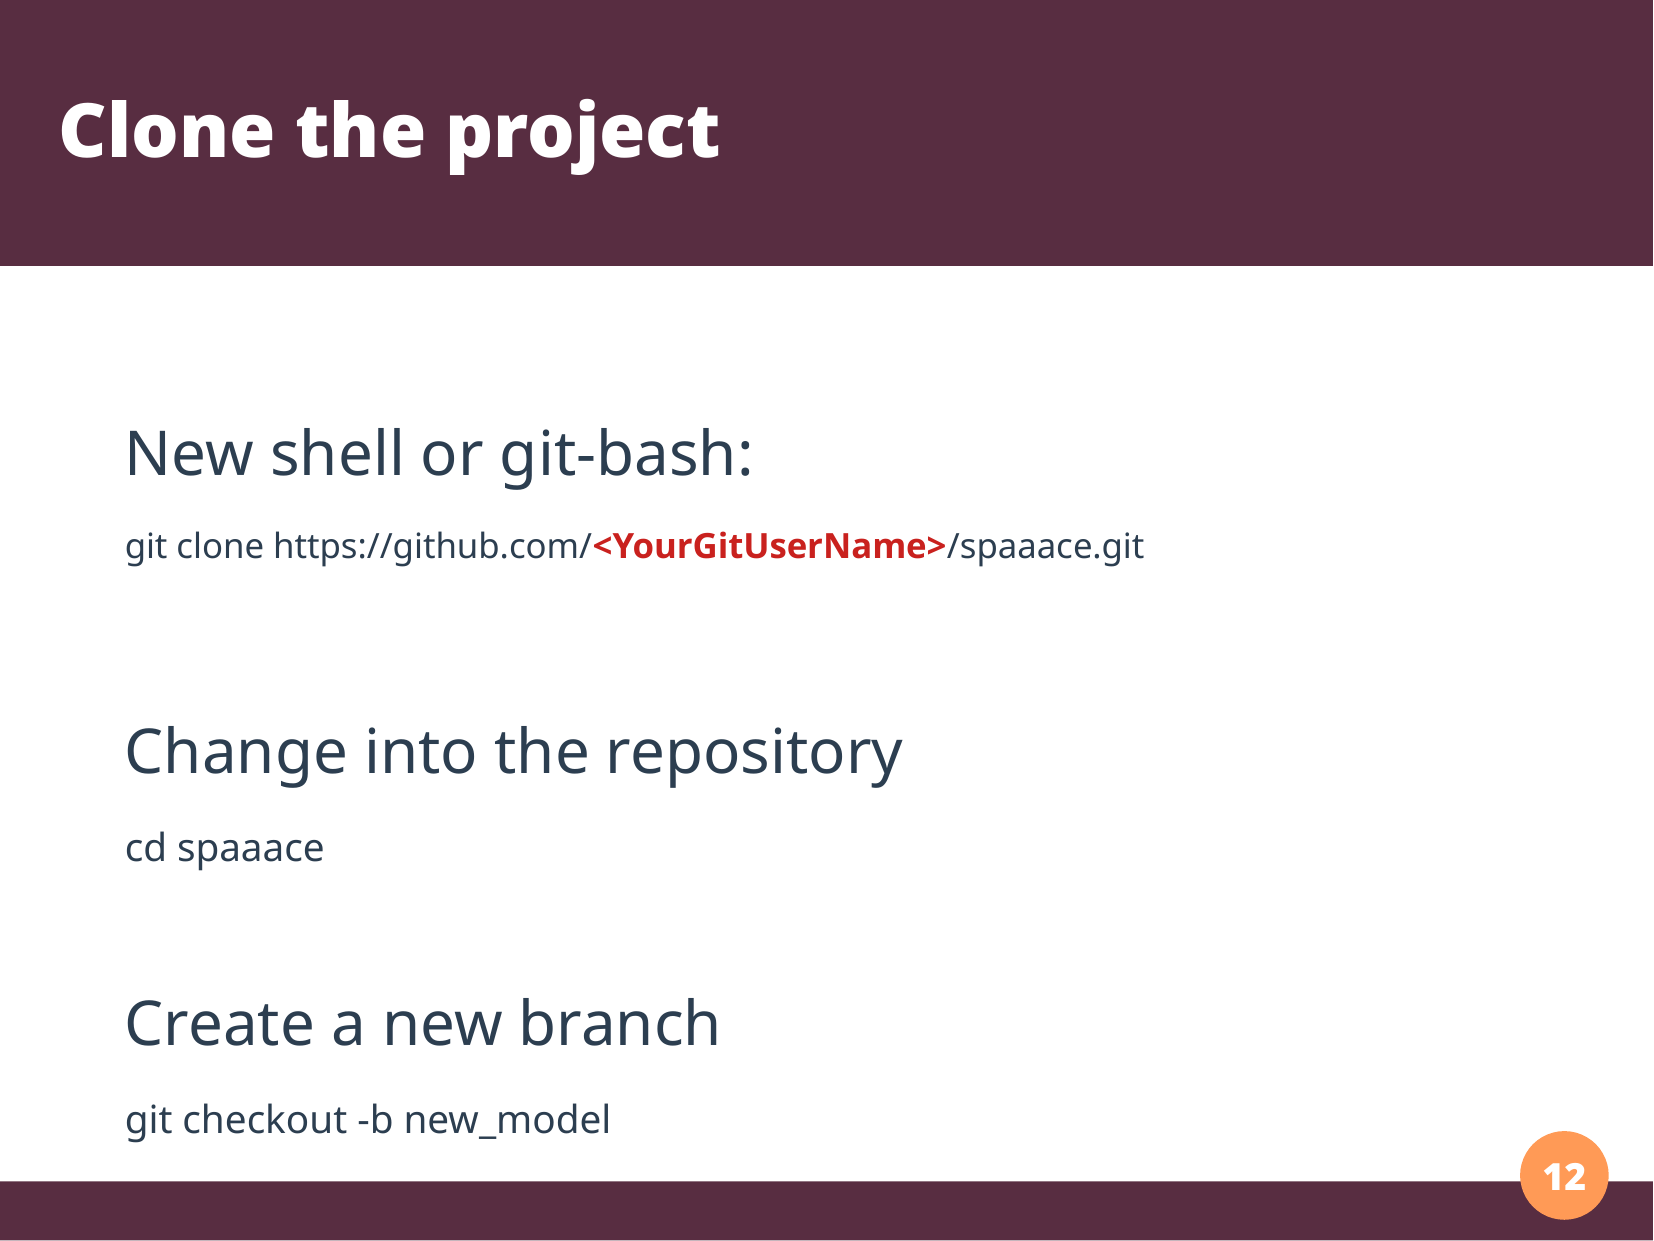

# Clone the project
New shell or git-bash:
git clone https://github.com/<YourGitUserName>/spaaace.git
Change into the repository
cd spaaace
Create a new branch
git checkout -b new_model
12